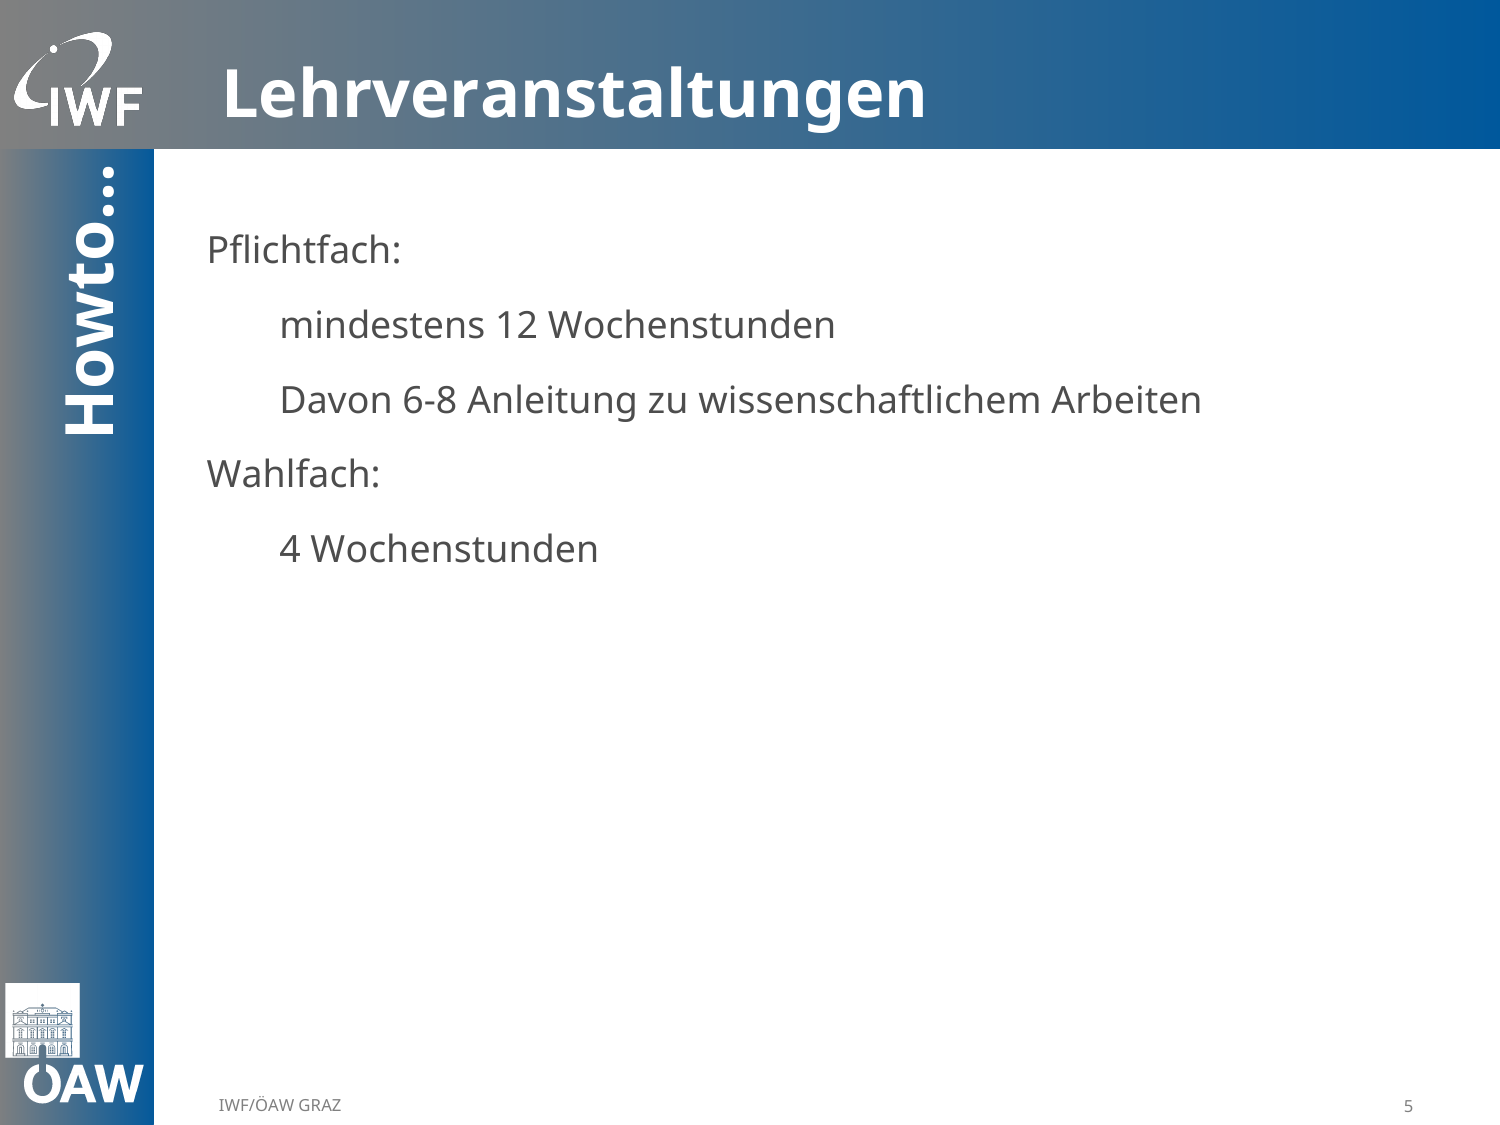

# Lehrveranstaltungen
Pflichtfach:
mindestens 12 Wochenstunden
Davon 6-8 Anleitung zu wissenschaftlichem Arbeiten
Wahlfach:
4 Wochenstunden
Howto...
IWF/ÖAW GRAZ
5